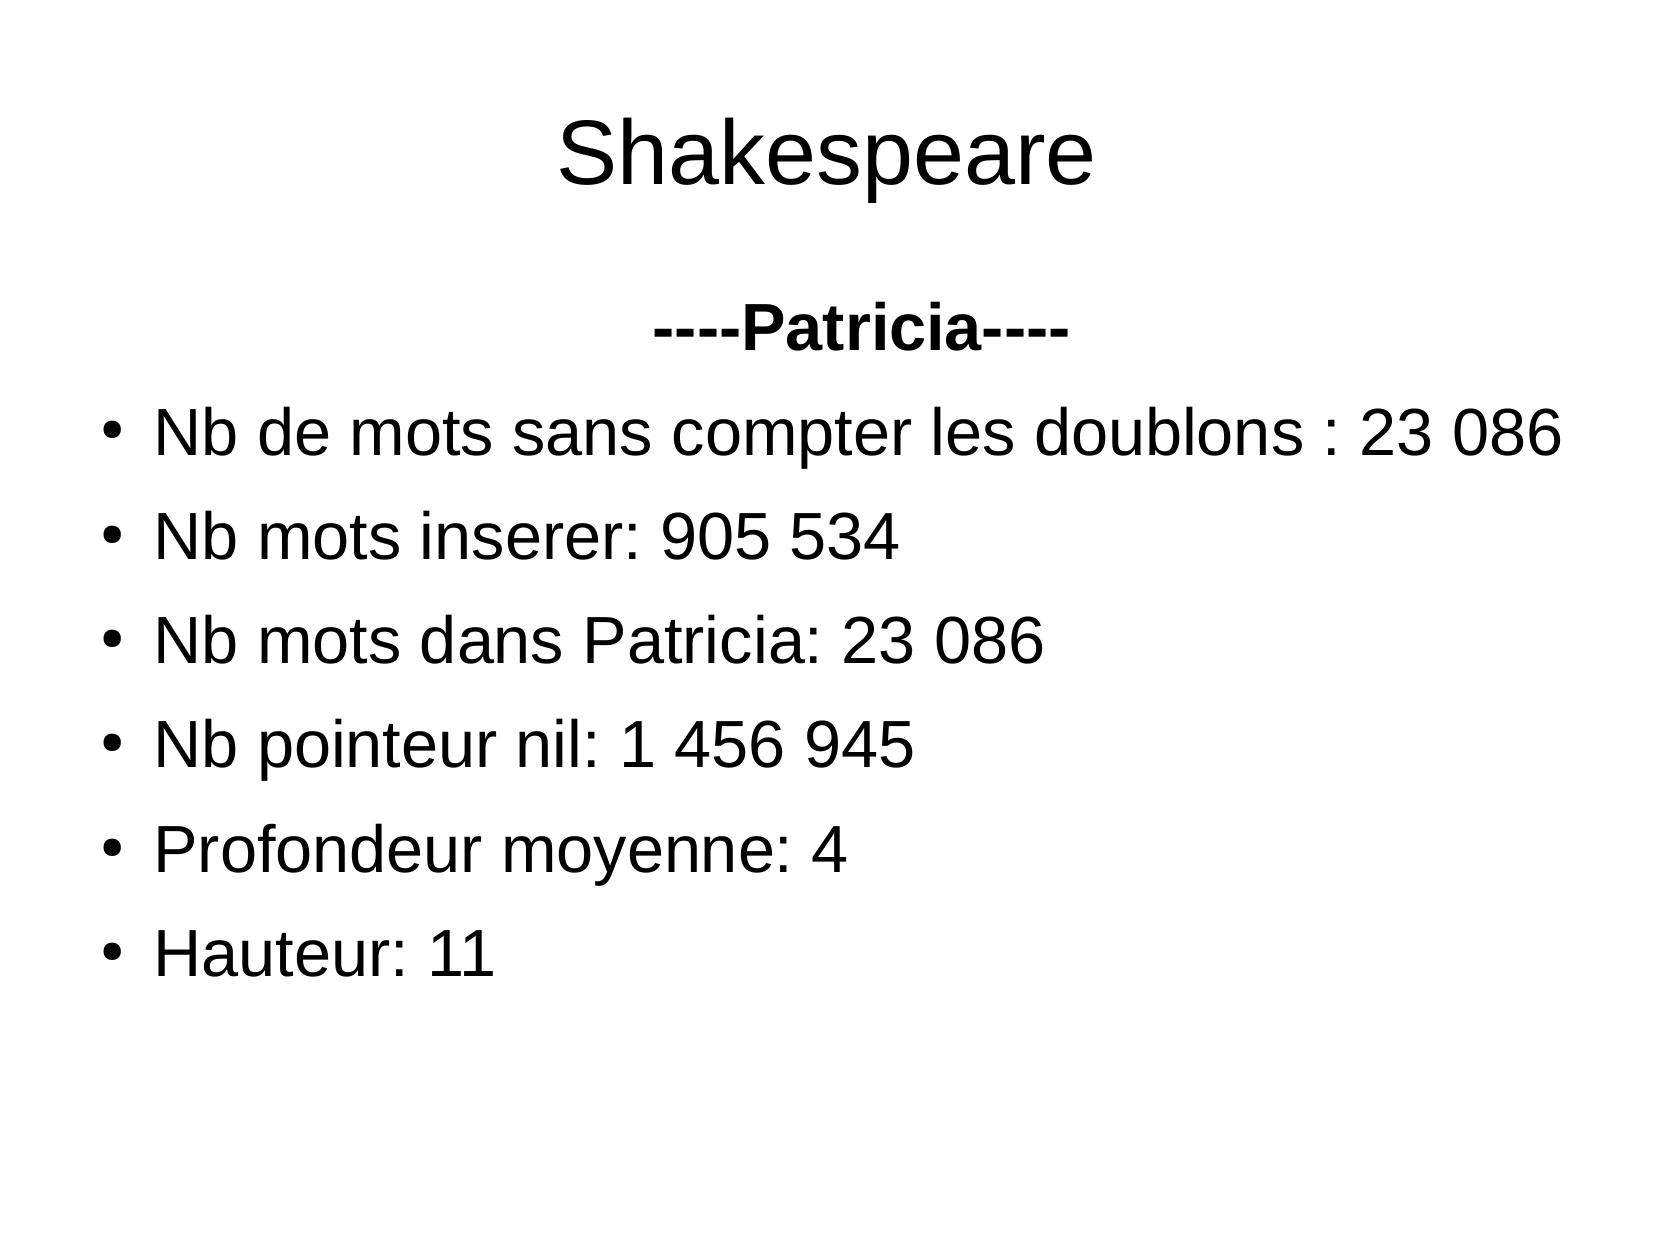

# Shakespeare
----Patricia----
Nb de mots sans compter les doublons : 23 086
Nb mots inserer: 905 534
Nb mots dans Patricia: 23 086
Nb pointeur nil: 1 456 945
Profondeur moyenne: 4
Hauteur: 11